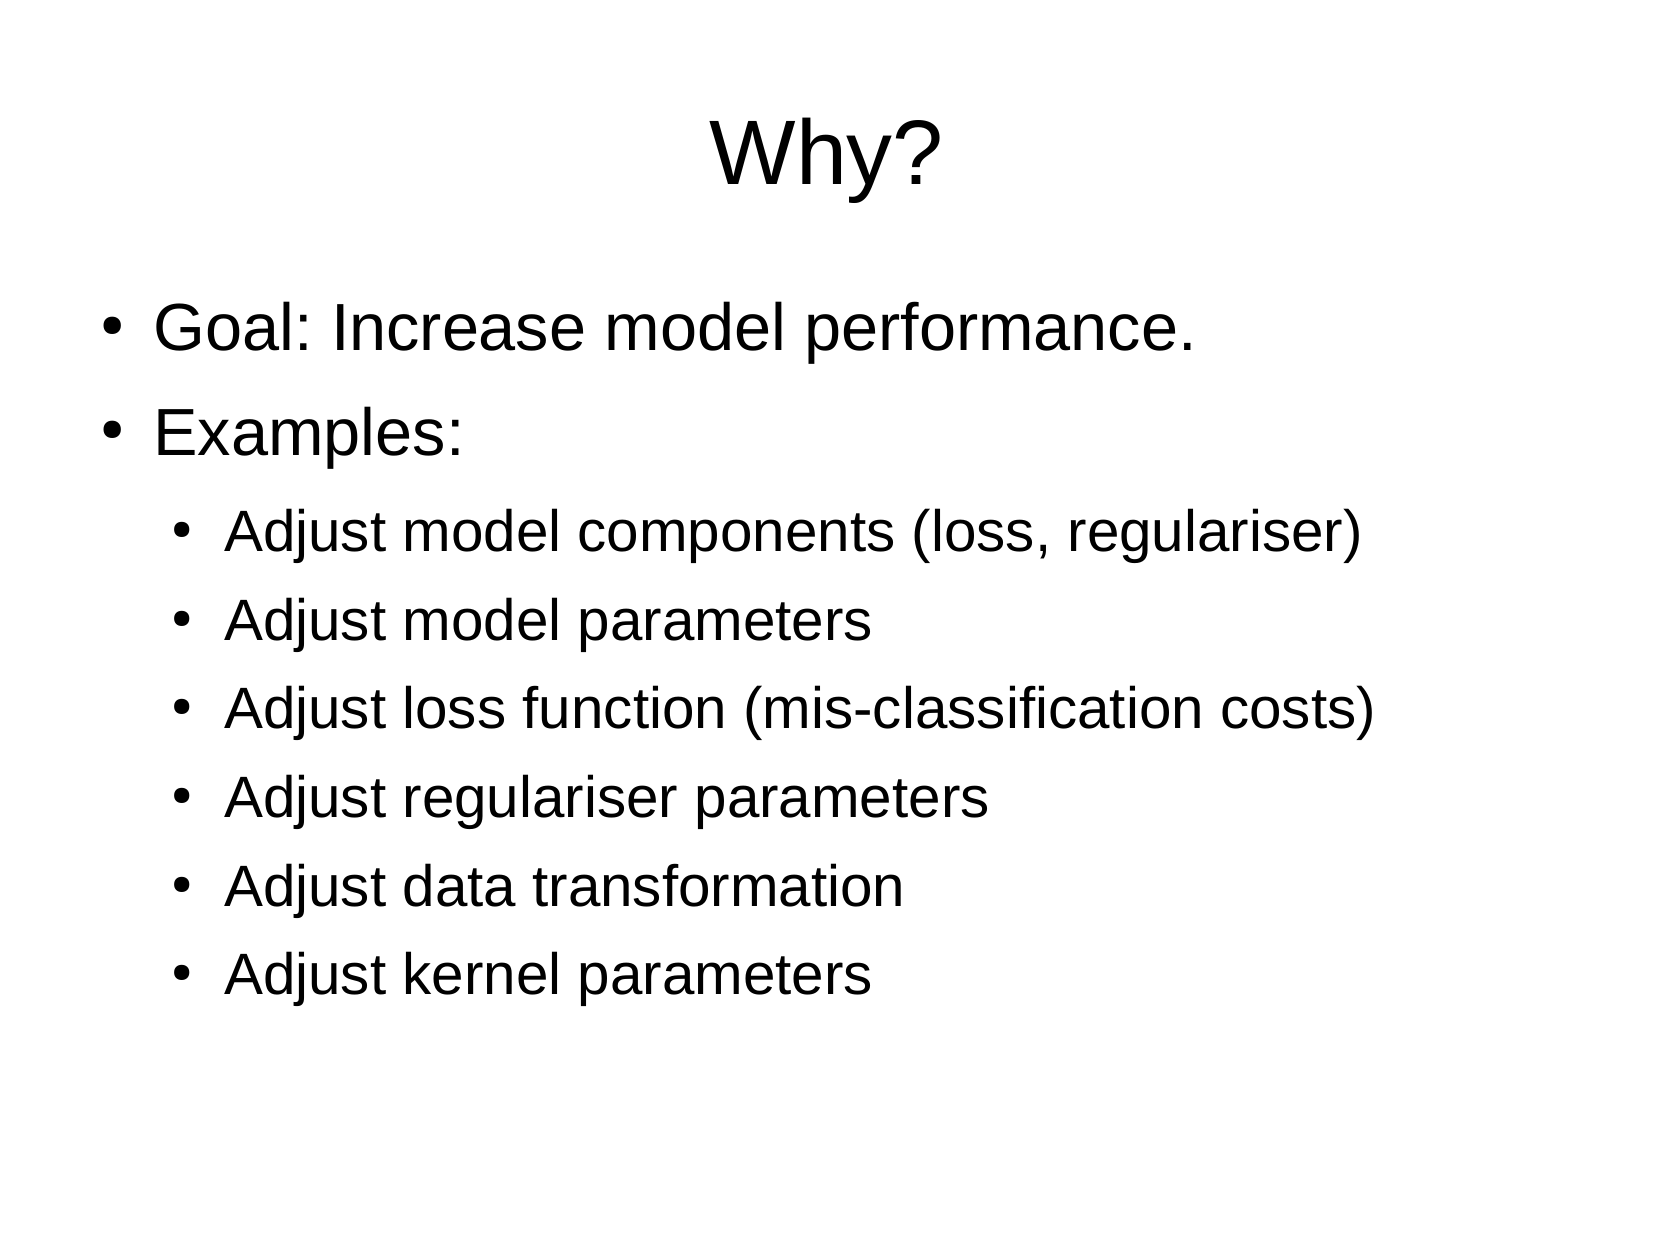

# Why?
Goal: Increase model performance.
Examples:
Adjust model components (loss, regulariser)
Adjust model parameters
Adjust loss function (mis-classification costs)
Adjust regulariser parameters
Adjust data transformation
Adjust kernel parameters